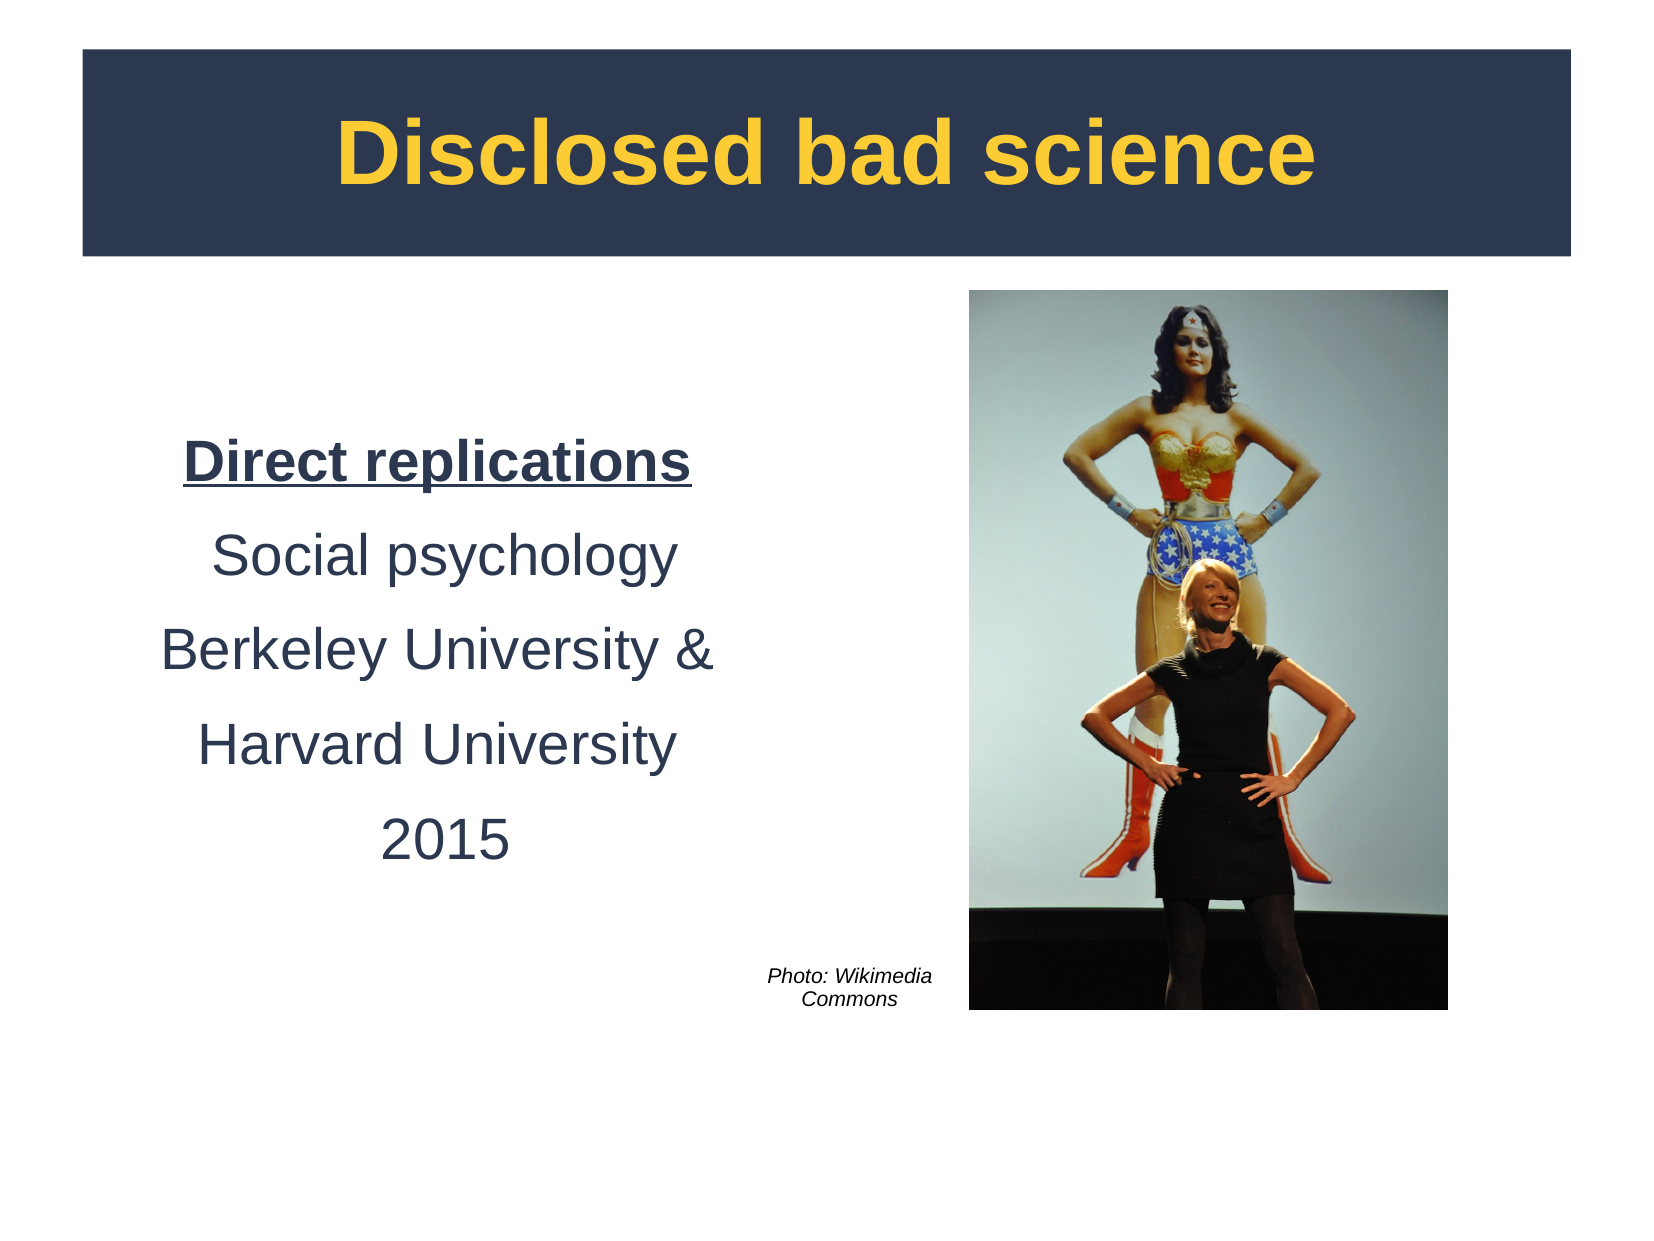

Disclosed bad science
# Direct replications
Social psychology
Berkeley University &
Harvard University
2015
Photo: Wikimedia Commons